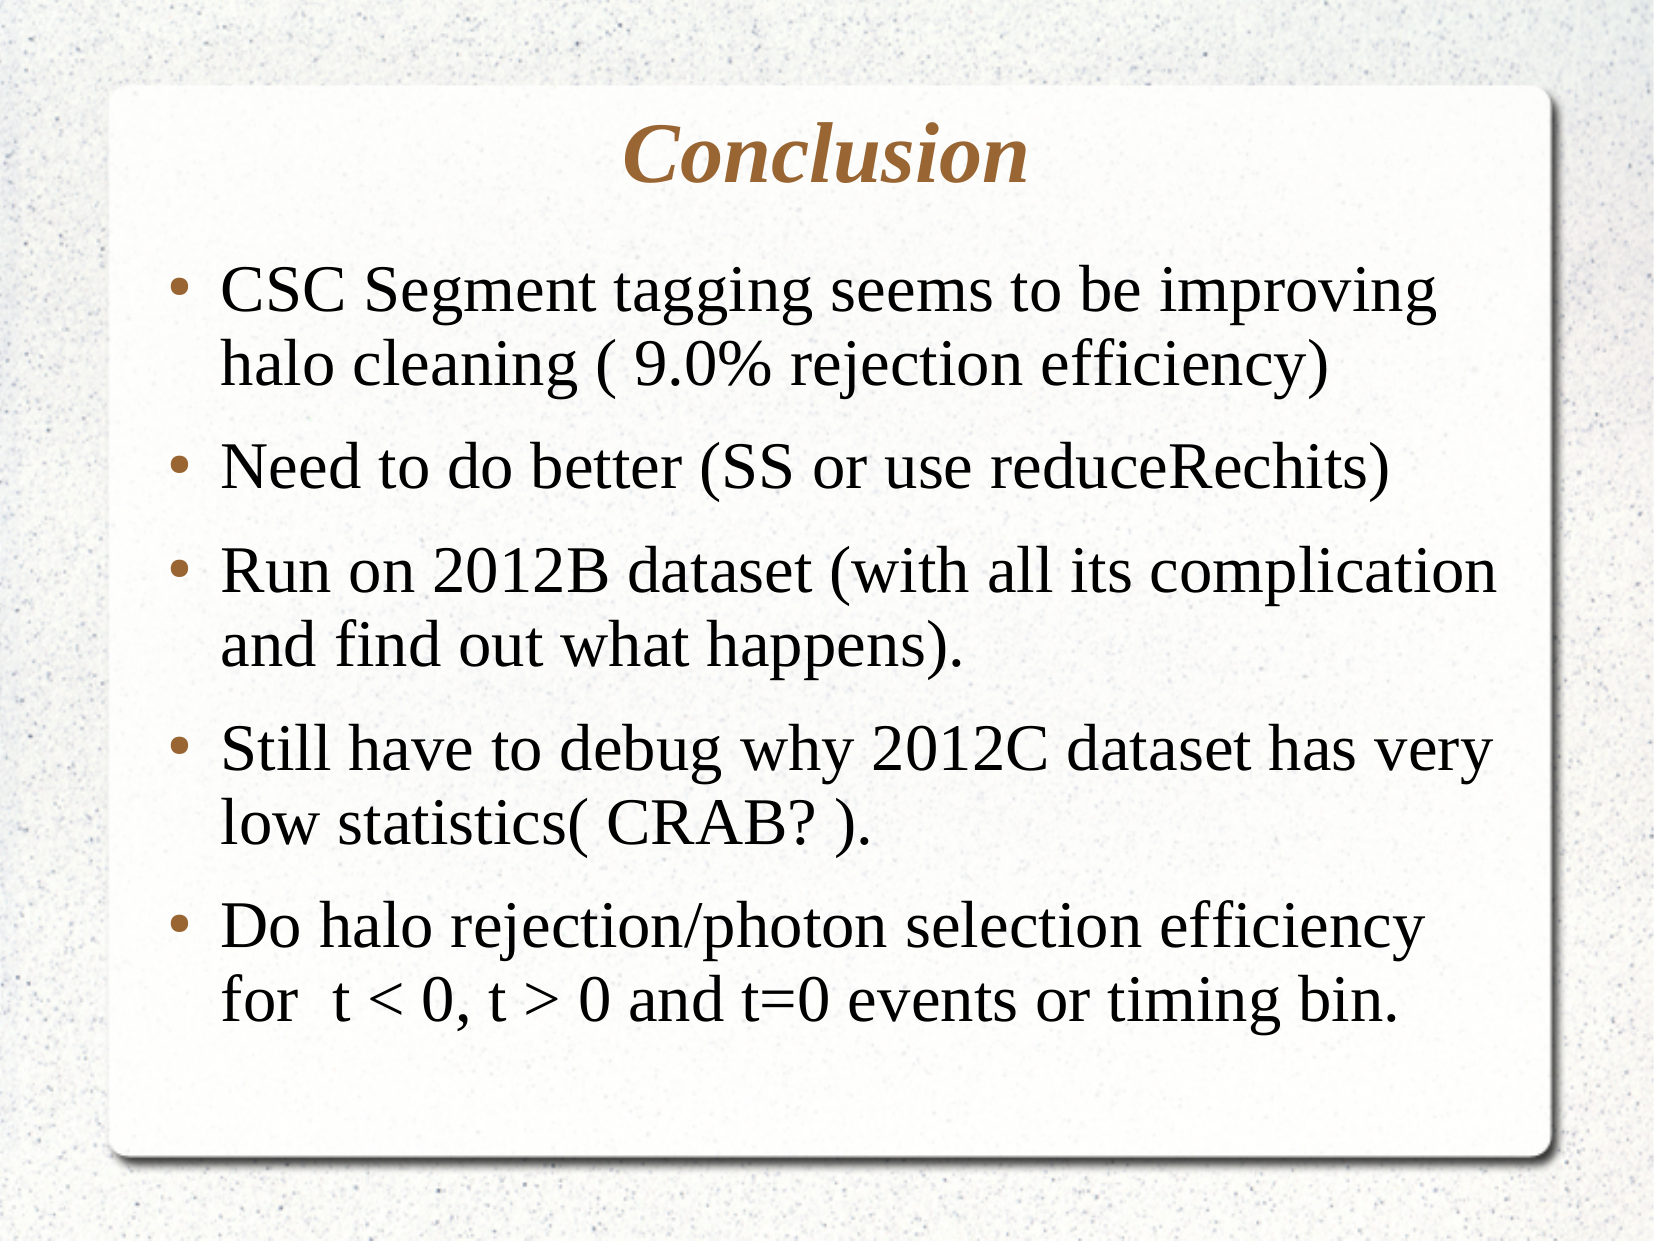

# Conclusion
CSC Segment tagging seems to be improving halo cleaning ( 9.0% rejection efficiency)
Need to do better (SS or use reduceRechits)
Run on 2012B dataset (with all its complication and find out what happens).
Still have to debug why 2012C dataset has very low statistics( CRAB? ).
Do halo rejection/photon selection efficiency for t < 0, t > 0 and t=0 events or timing bin.